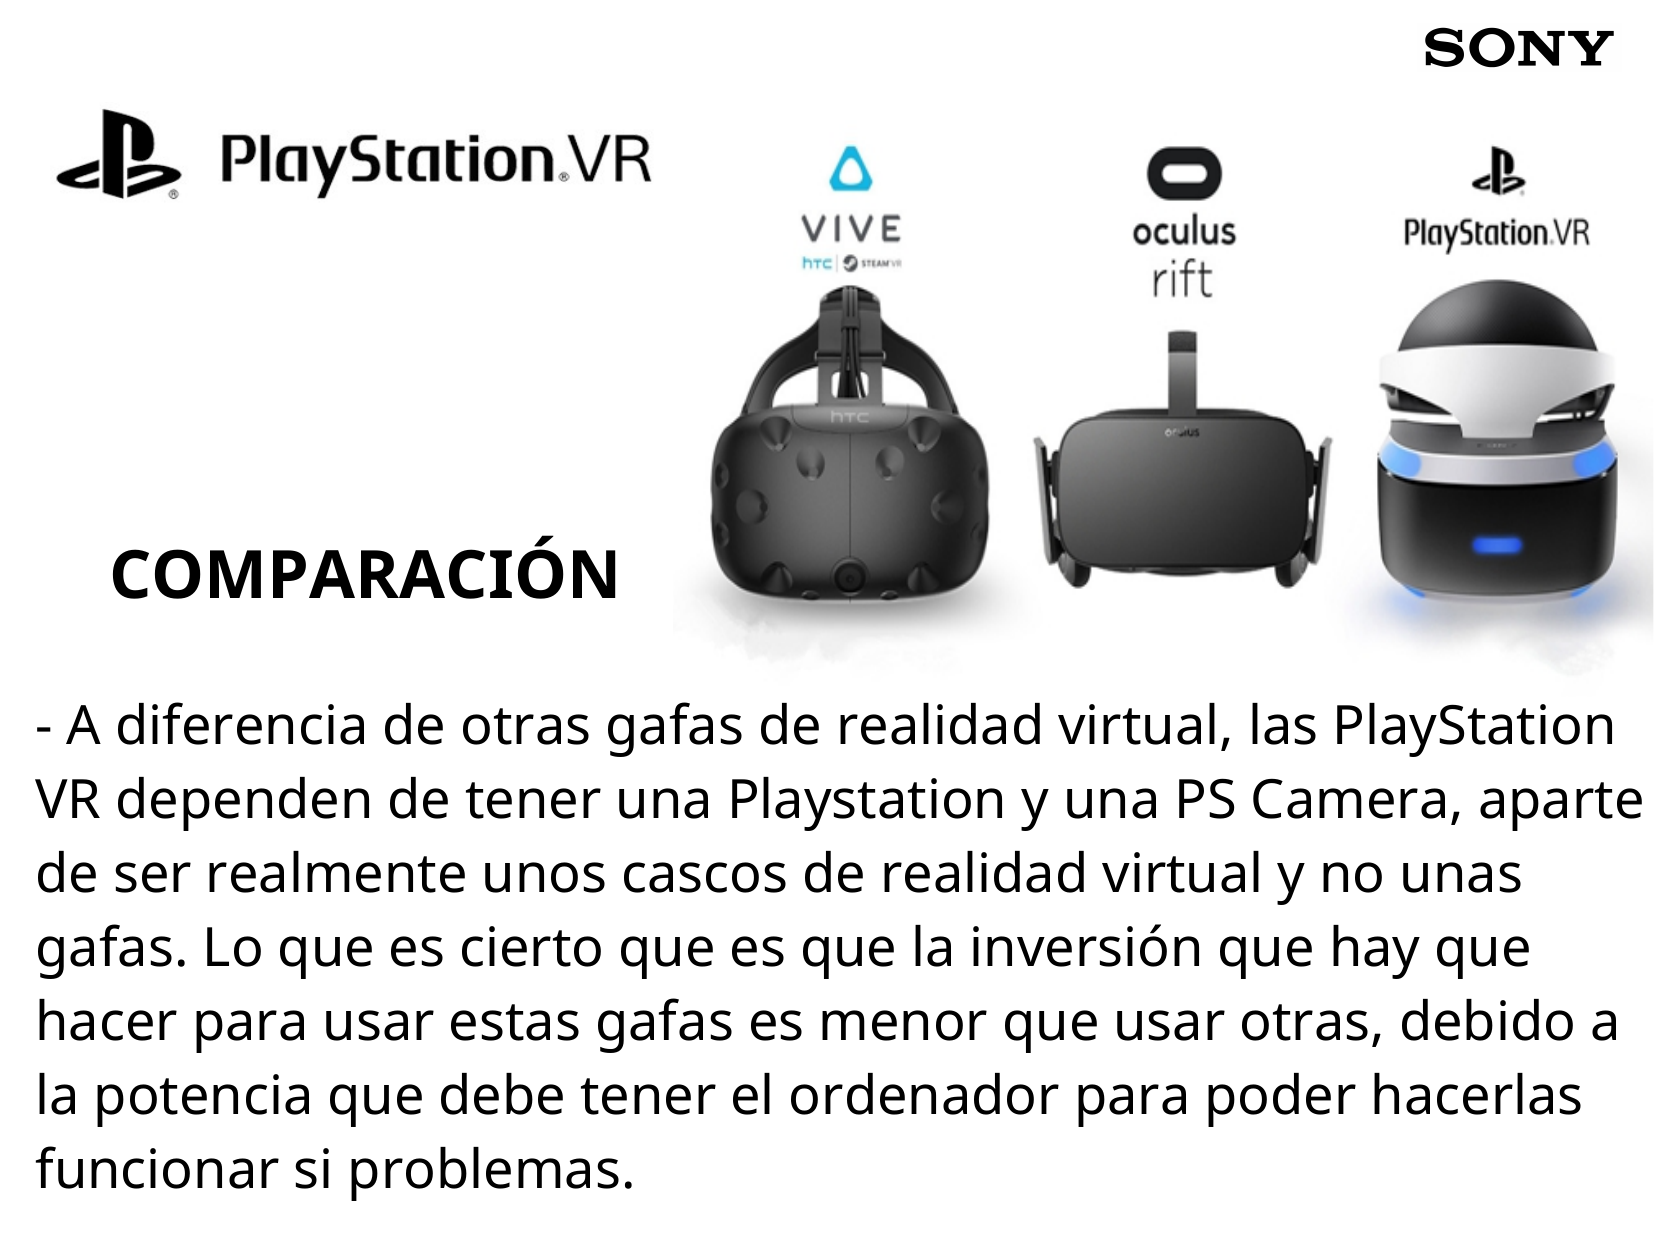

COMPARACIÓN
- A diferencia de otras gafas de realidad virtual, las PlayStation VR dependen de tener una Playstation y una PS Camera, aparte de ser realmente unos cascos de realidad virtual y no unas gafas. Lo que es cierto que es que la inversión que hay que hacer para usar estas gafas es menor que usar otras, debido a la potencia que debe tener el ordenador para poder hacerlas funcionar si problemas.